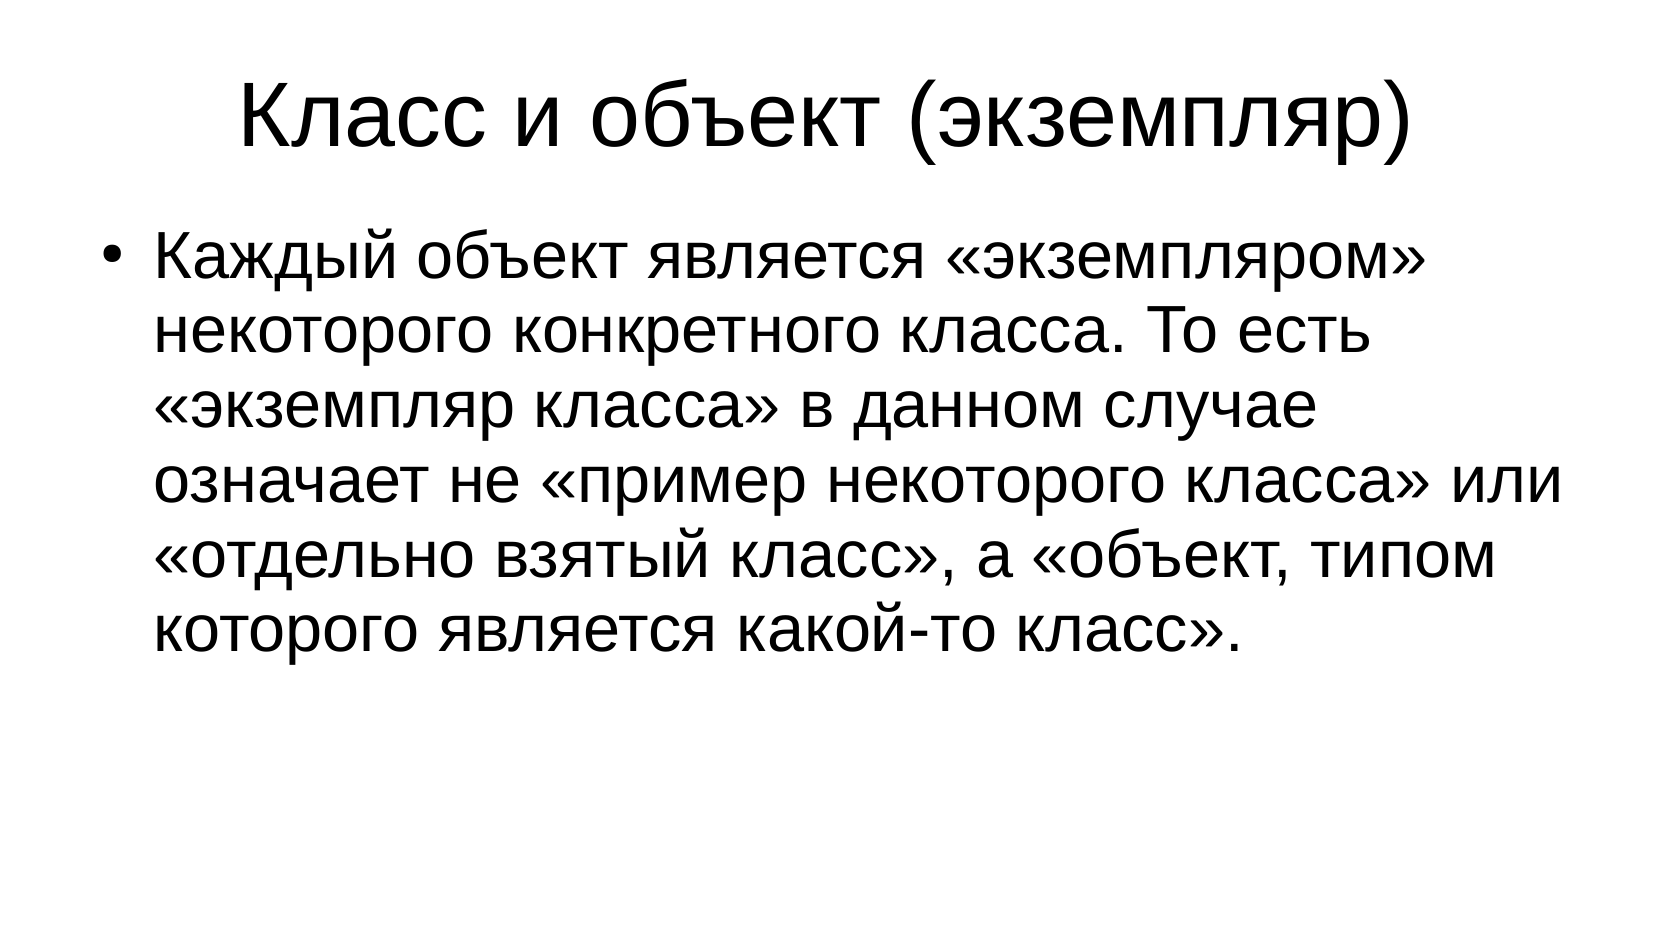

# Класс и объект (экземпляр)
Каждый объект является «экземпляром» некоторого конкретного класса. То есть «экземпляр класса» в данном случае означает не «пример некоторого класса» или «отдельно взятый класс», а «объект, типом которого является какой-то класс».